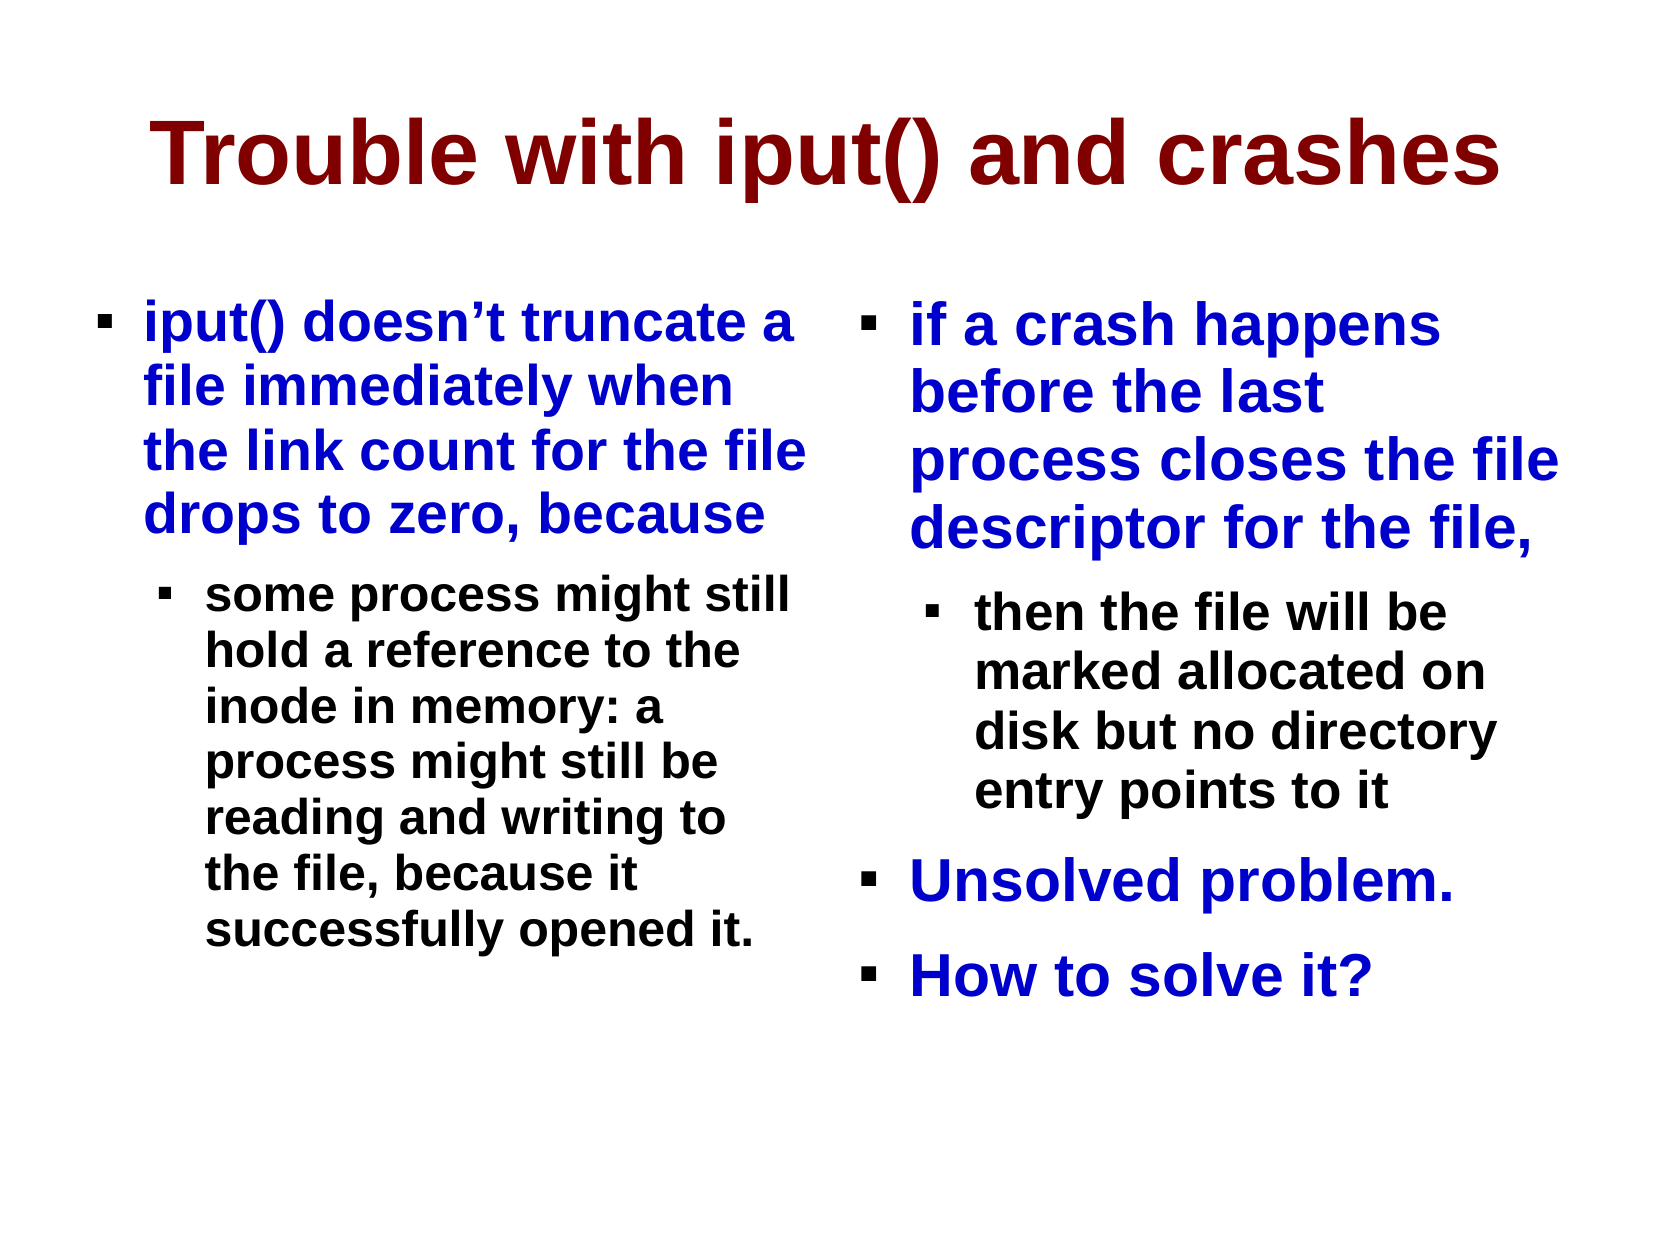

# Trouble with iput() and crashes
iput() doesn’t truncate a file immediately when the link count for the file drops to zero, because
some process might still hold a reference to the inode in memory: a process might still be reading and writing to the file, because it successfully opened it.
if a crash happens before the last process closes the file descriptor for the file,
then the file will be marked allocated on disk but no directory entry points to it
Unsolved problem.
How to solve it?